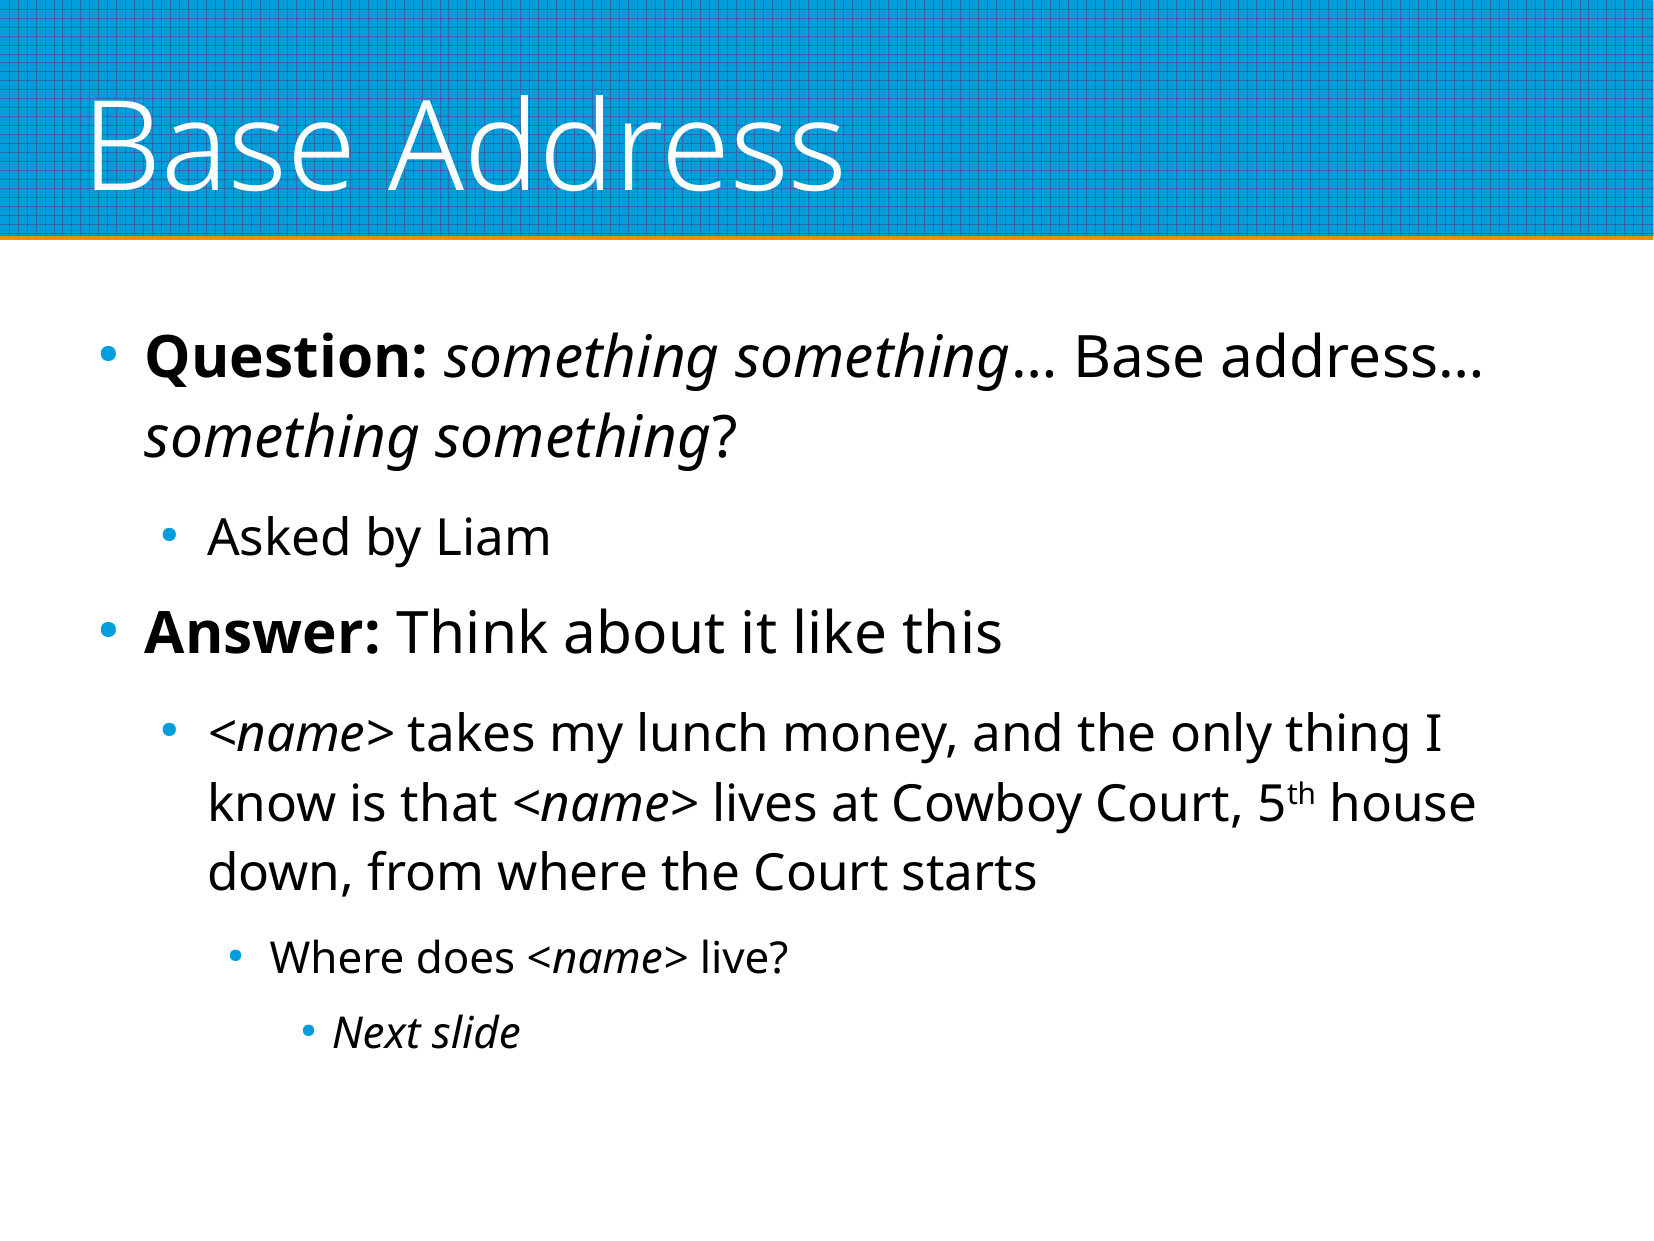

# Base Address
Question: something something… Base address… something something?
Asked by Liam
Answer: Think about it like this
<name> takes my lunch money, and the only thing I know is that <name> lives at Cowboy Court, 5th house down, from where the Court starts
Where does <name> live?
Next slide